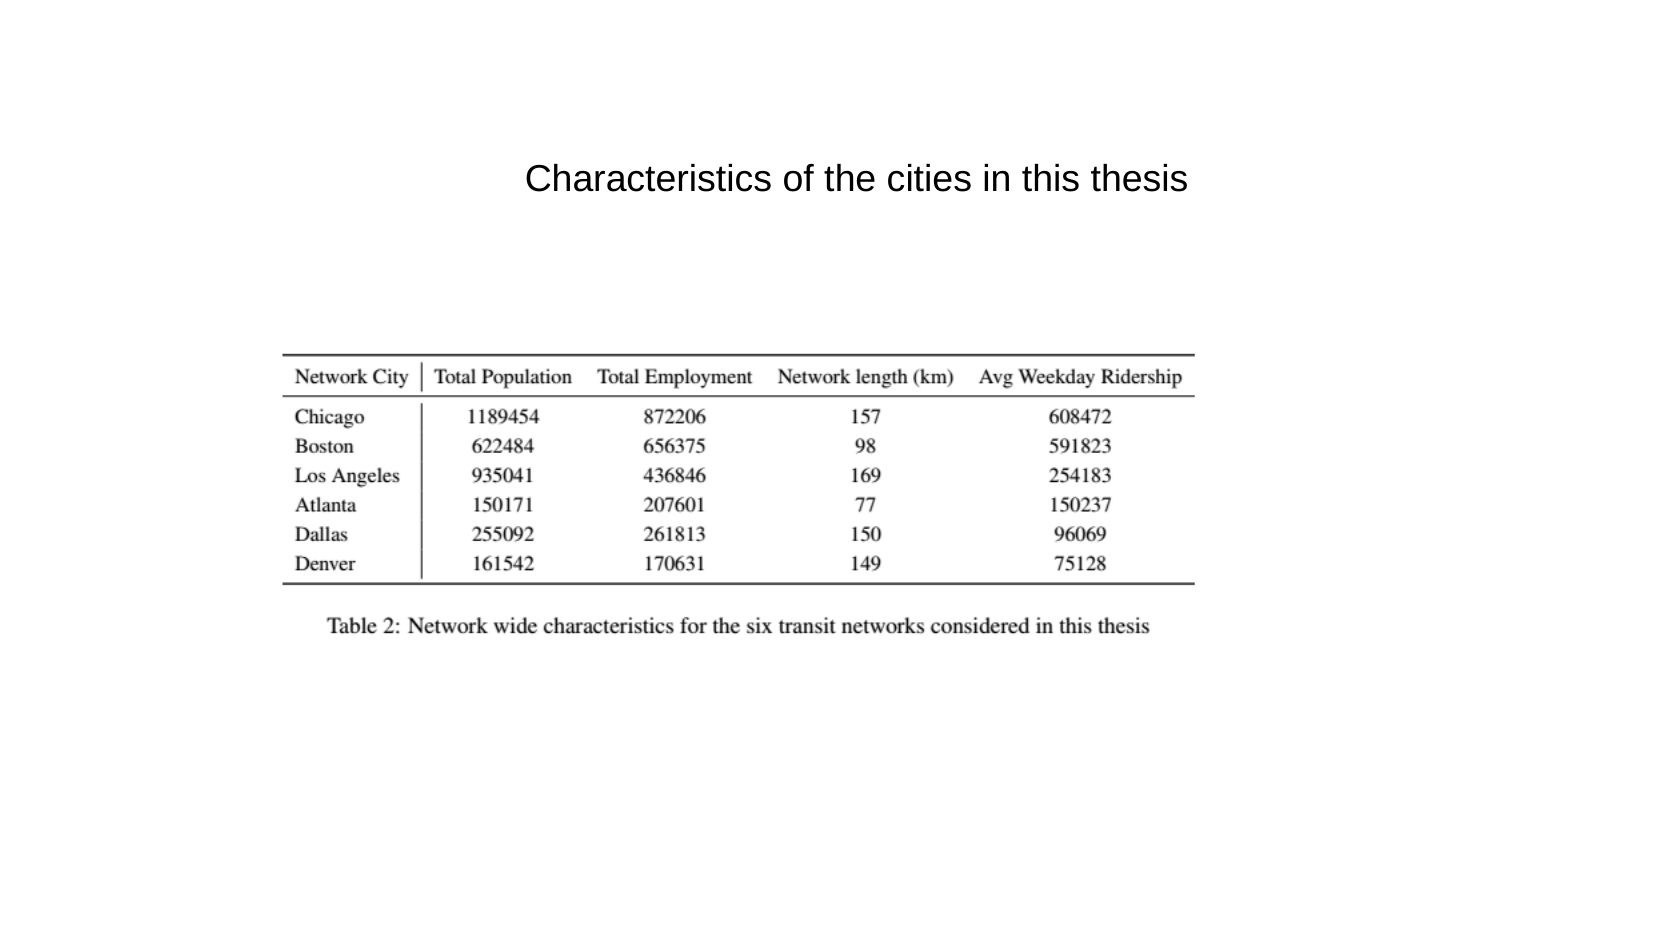

Characteristics of the cities in this thesis